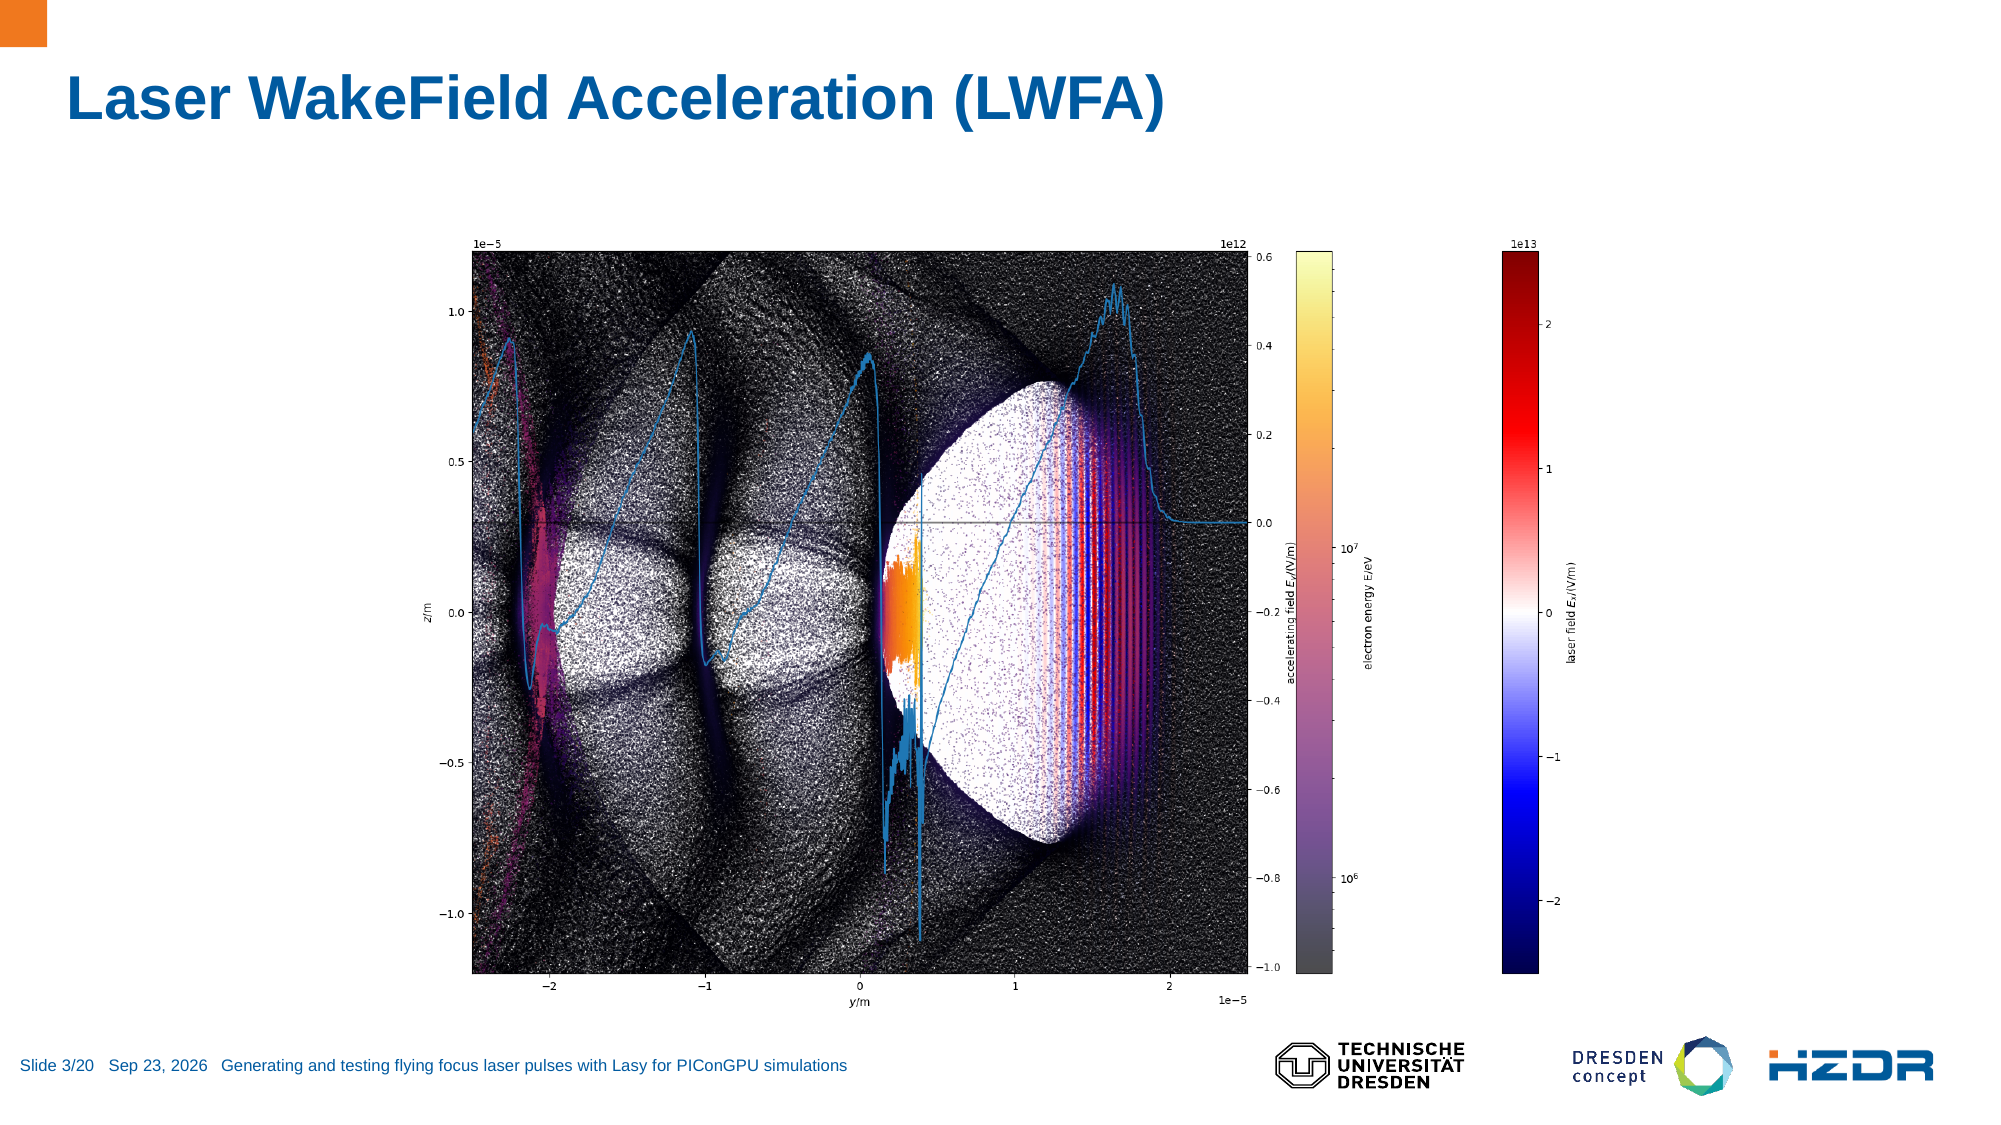

# Laser WakeField Acceleration (LWFA)
·
Slide /20
Generating and testing flying focus laser pulses with Lasy for PIConGPU simulations